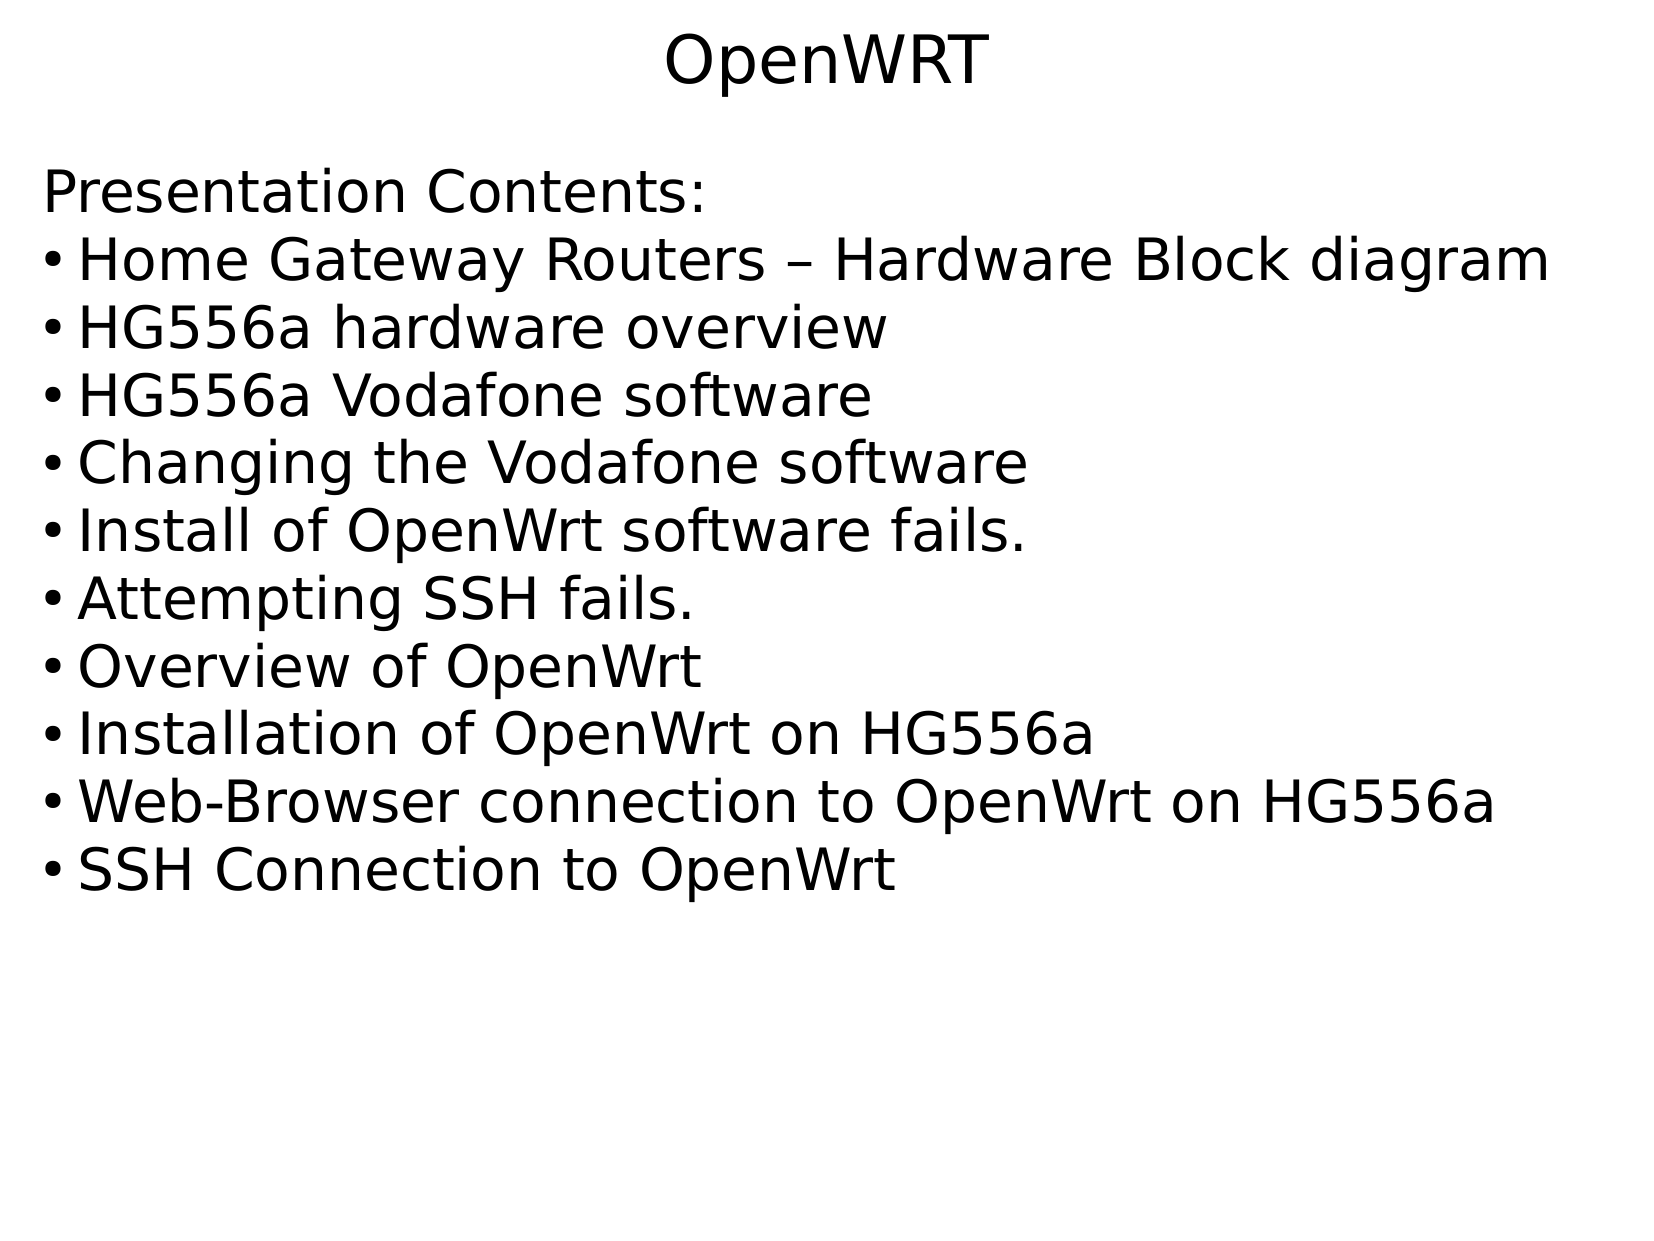

# OpenWRT
Presentation Contents:
Home Gateway Routers – Hardware Block diagram
HG556a hardware overview
HG556a Vodafone software
Changing the Vodafone software
Install of OpenWrt software fails.
Attempting SSH fails.
Overview of OpenWrt
Installation of OpenWrt on HG556a
Web-Browser connection to OpenWrt on HG556a
SSH Connection to OpenWrt